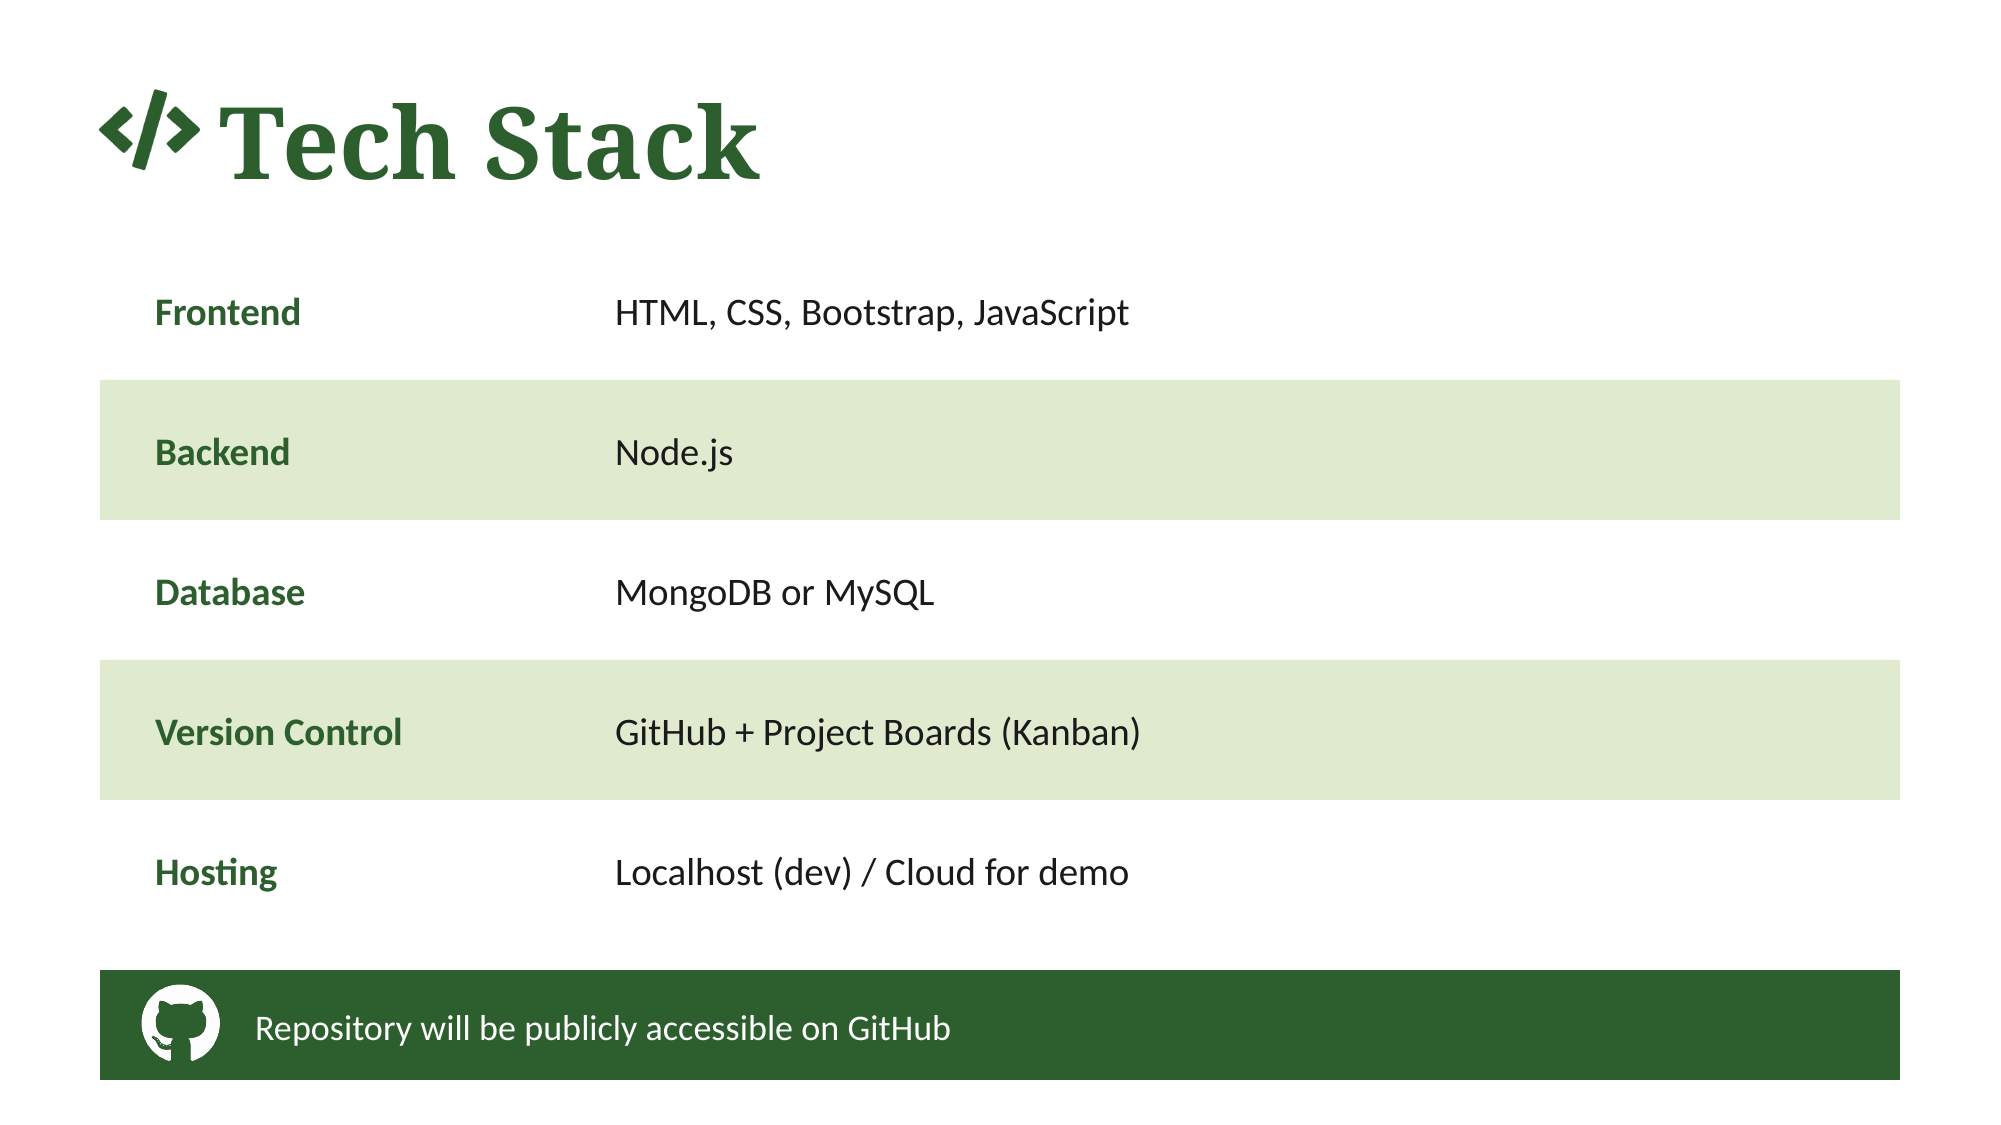

Tech Stack
Frontend
HTML, CSS, Bootstrap, JavaScript
Backend
Node.js
Database
MongoDB or MySQL
Version Control
GitHub + Project Boards (Kanban)
Hosting
Localhost (dev) / Cloud for demo
Repository will be publicly accessible on GitHub